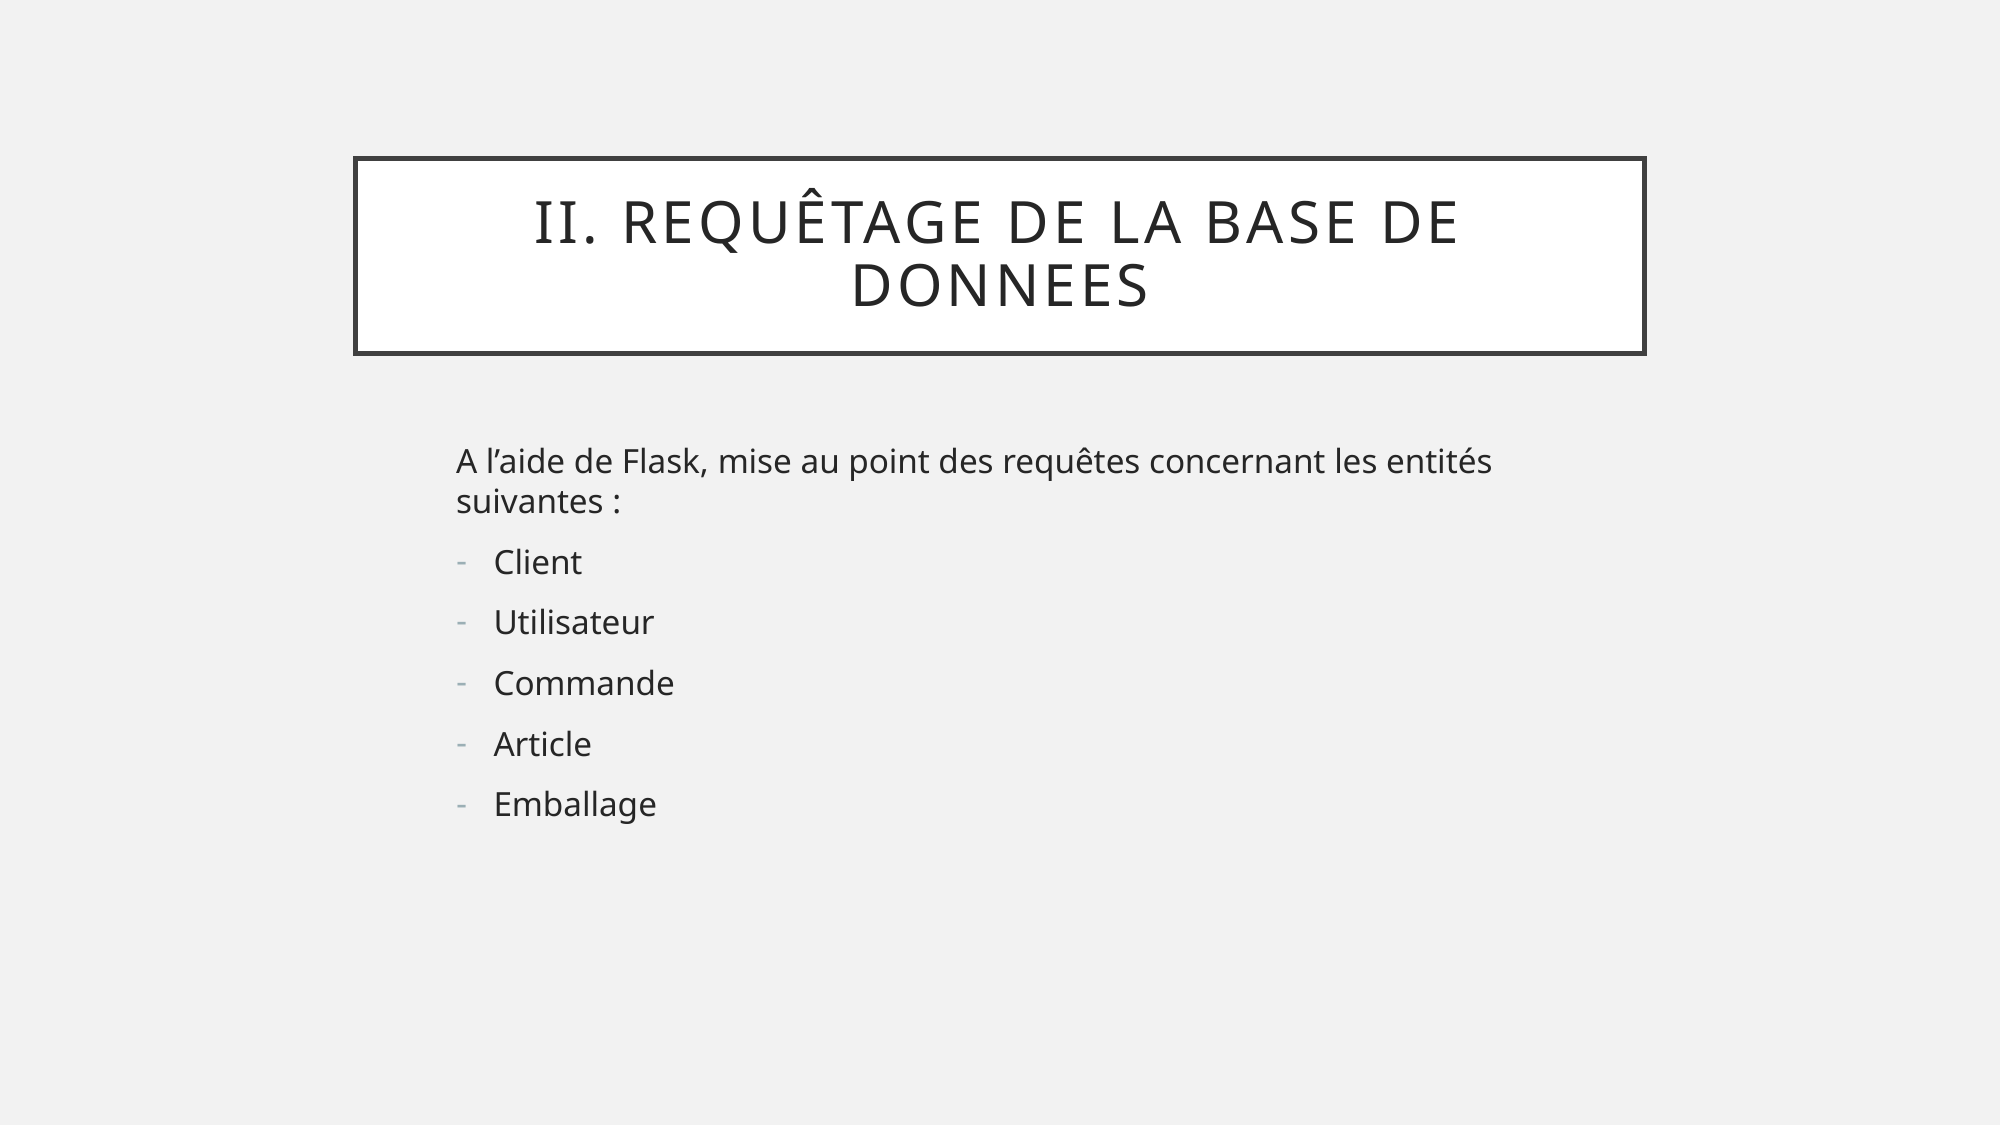

# II. Requêtage de la base de donnees
A l’aide de Flask, mise au point des requêtes concernant les entités suivantes :
Client
Utilisateur
Commande
Article
Emballage